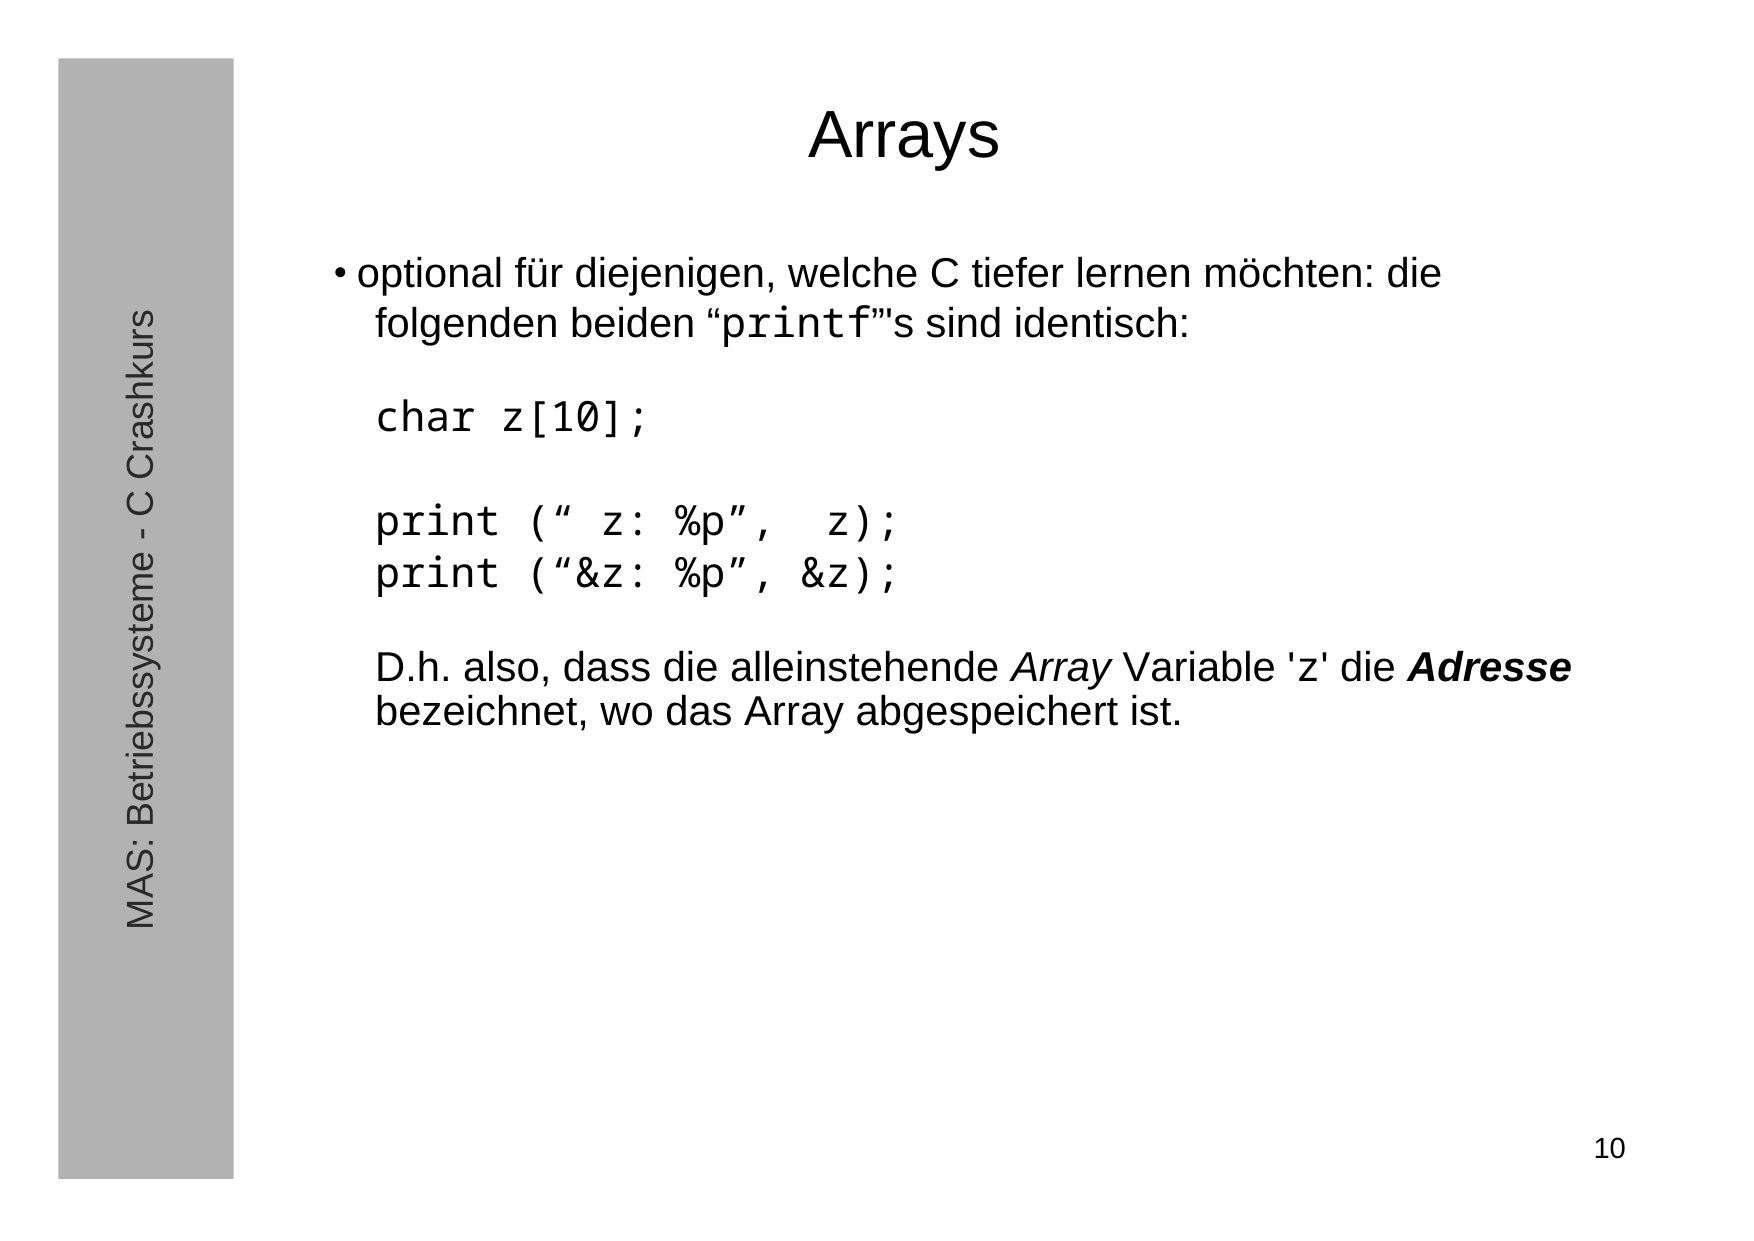

Arrays
optional für diejenigen, welche C tiefer lernen möchten: die folgenden beiden “printf”'s sind identisch:
char z[10];
print (“ z: %p”, z);
print (“&z: %p”, &z);
D.h. also, dass die alleinstehende Array Variable 'z' die Adresse bezeichnet, wo das Array abgespeichert ist.
MAS: Betriebssysteme - C Crashkurs